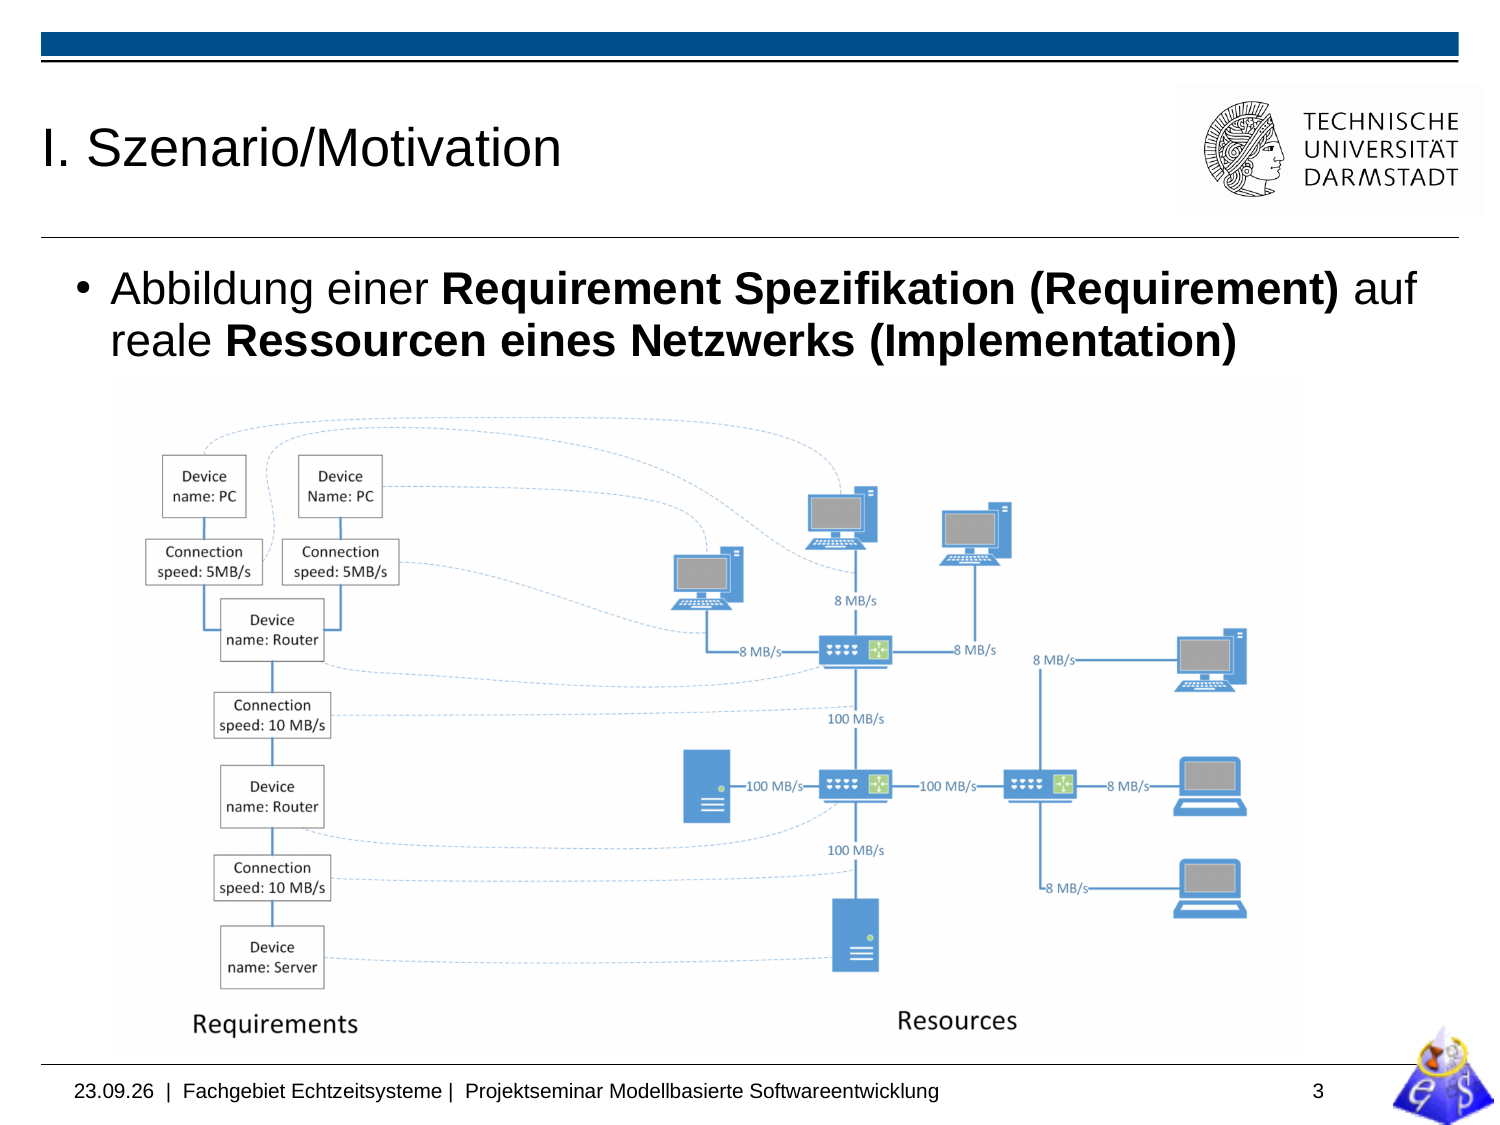

# I. Szenario/Motivation
Abbildung einer Requirement Spezifikation (Requirement) auf reale Ressourcen eines Netzwerks (Implementation)